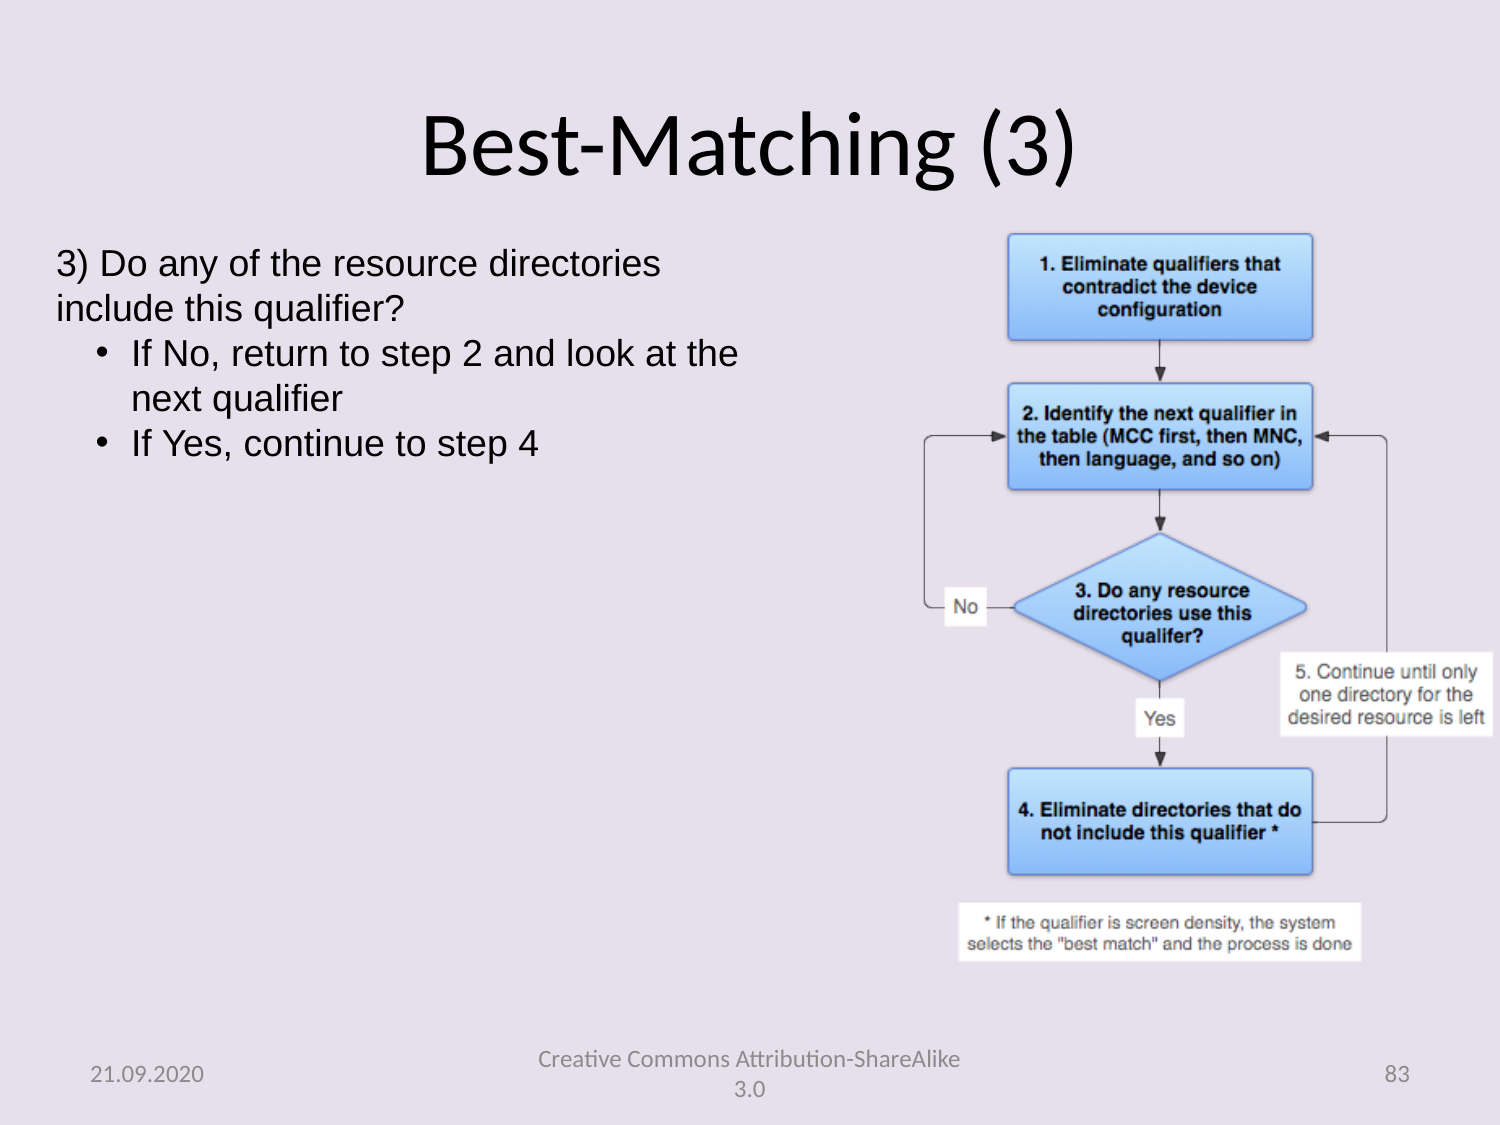

# Best-Matching (3)
3) Do any of the resource directories include this qualifier?
If No, return to step 2 and look at the next qualifier
If Yes, continue to step 4
21.09.2020
Creative Commons Attribution-ShareAlike 3.0
83